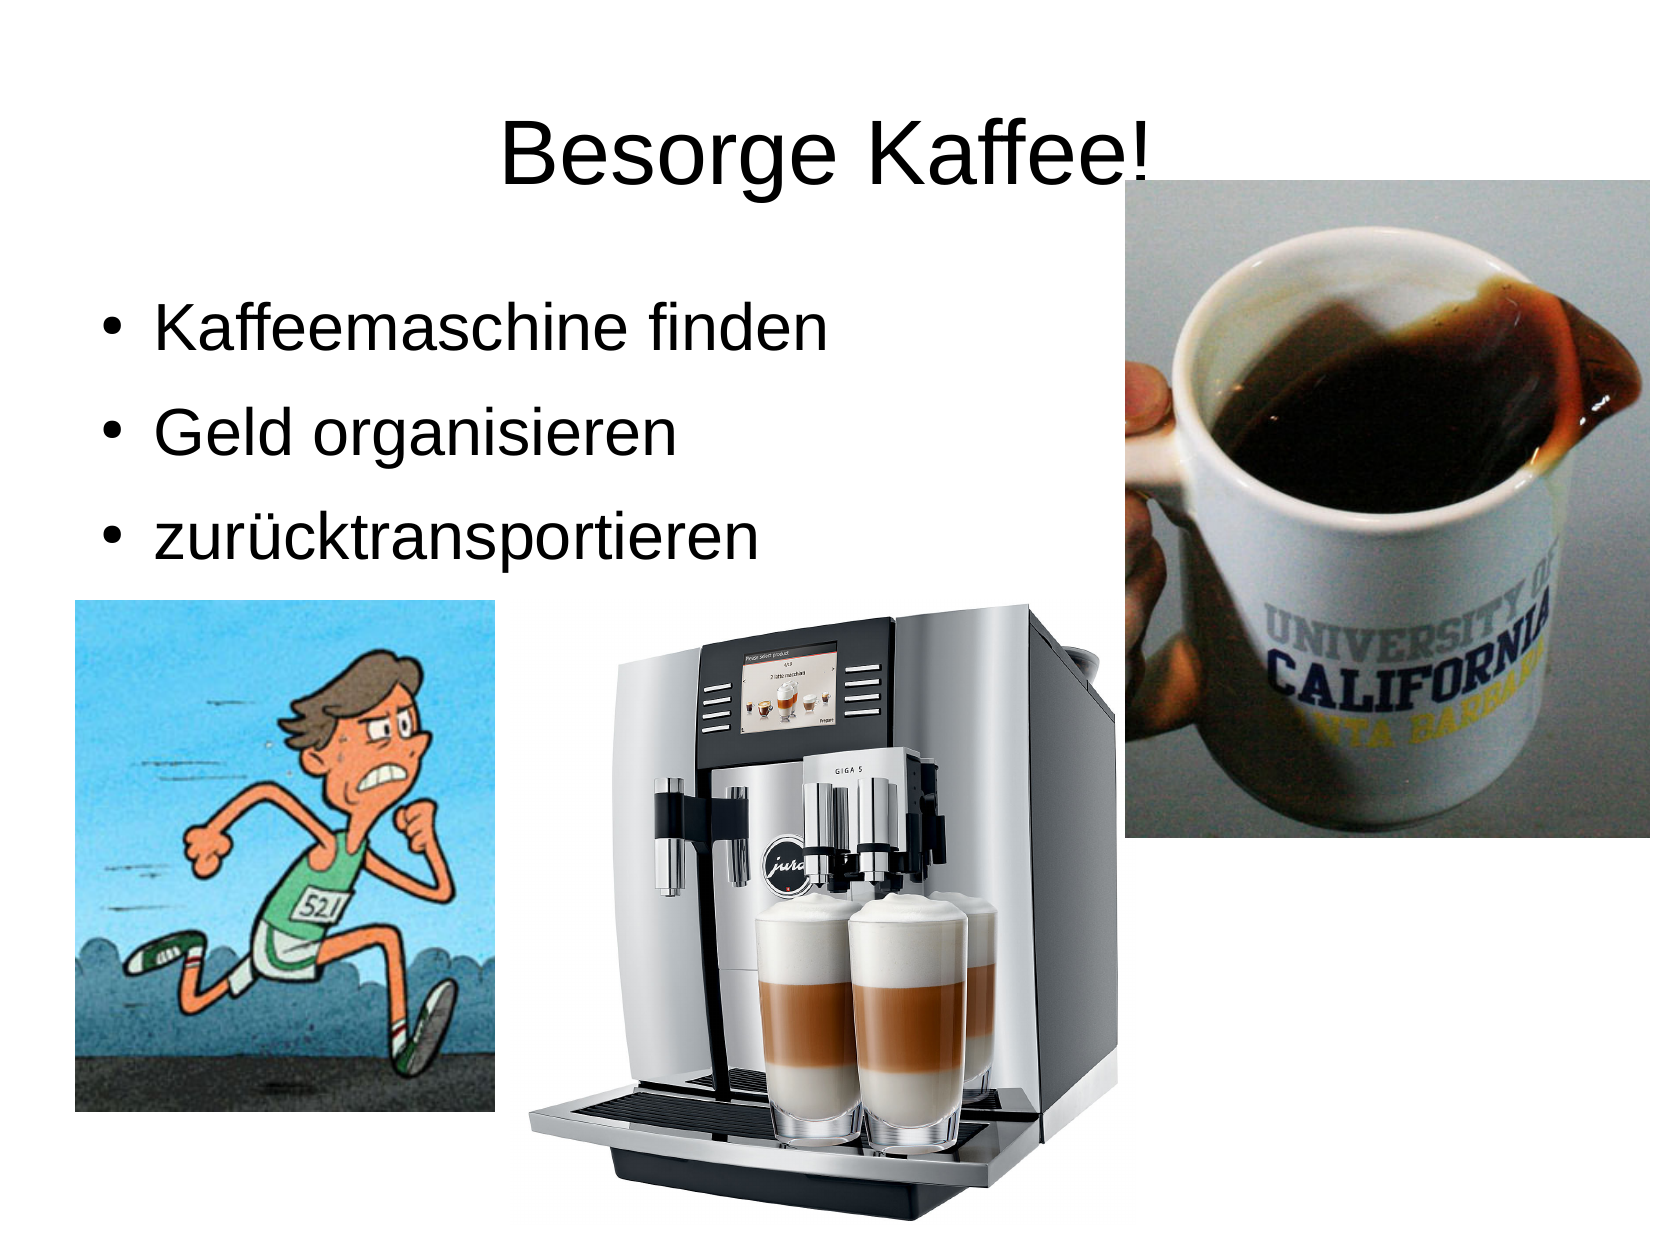

# Besorge Kaffee!
Kaffeemaschine finden
Geld organisieren
zurücktransportieren